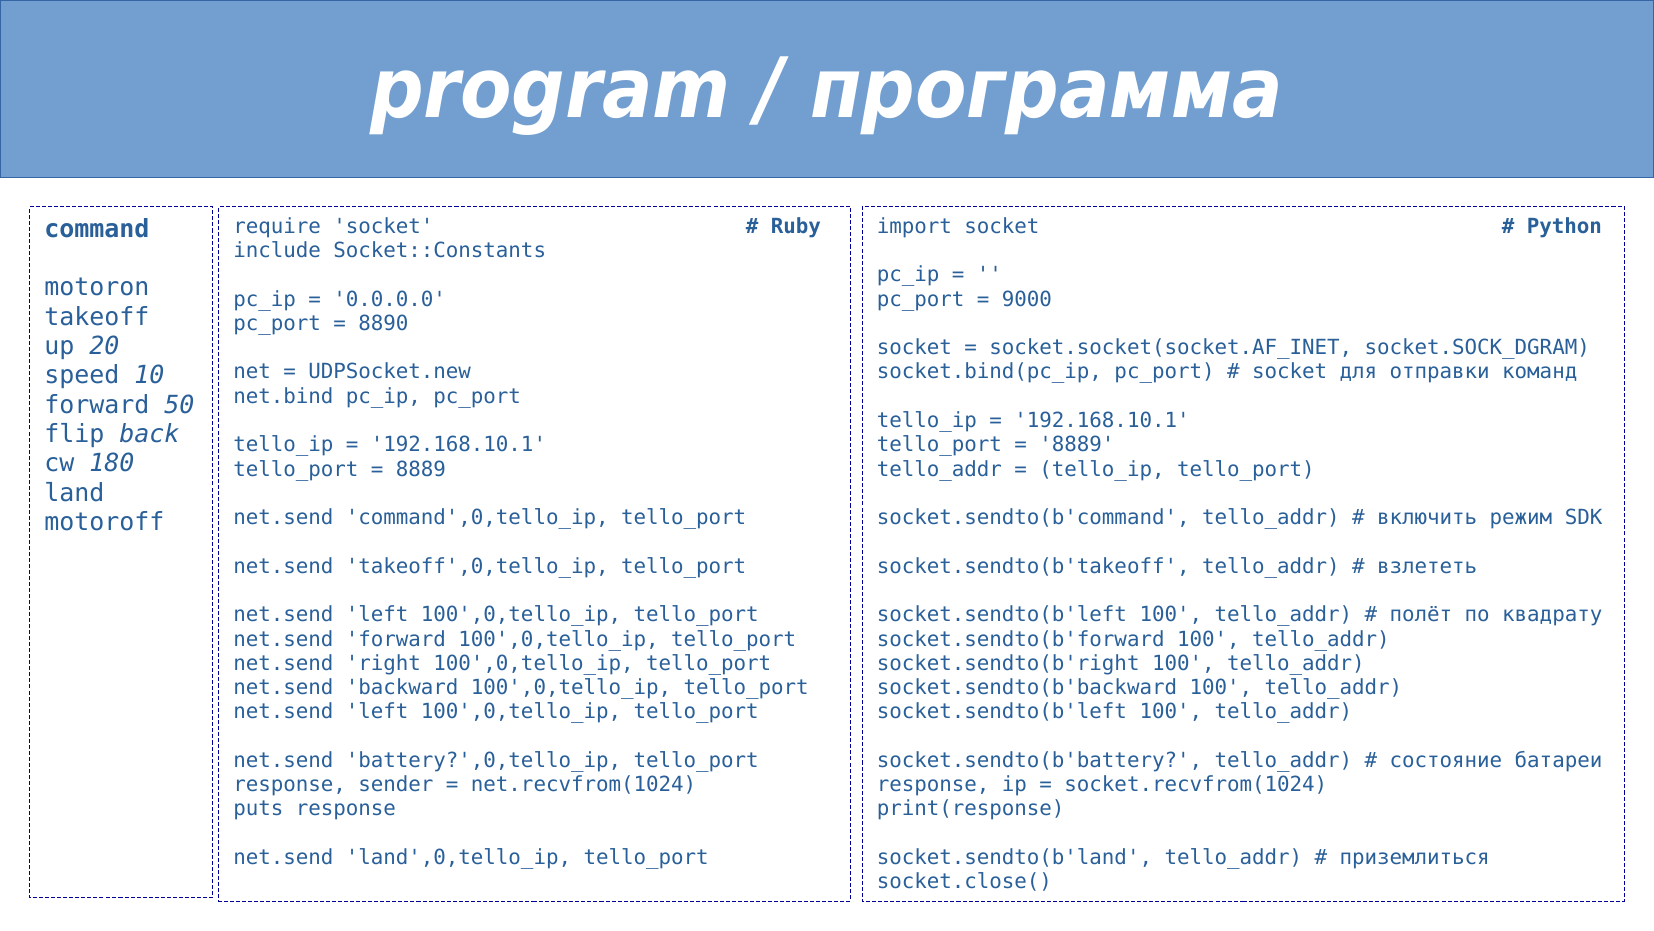

program / программа
command
motoron
takeoff
up 20
speed 10
forward 50
flip back
cw 180
land
motoroff
require 'socket' # Ruby
include Socket::Constants
pc_ip = '0.0.0.0'
pc_port = 8890
net = UDPSocket.new
net.bind pc_ip, pc_port
tello_ip = '192.168.10.1'
tello_port = 8889
net.send 'command',0,tello_ip, tello_port
net.send 'takeoff',0,tello_ip, tello_port
net.send 'left 100',0,tello_ip, tello_port
net.send 'forward 100',0,tello_ip, tello_port
net.send 'right 100',0,tello_ip, tello_port
net.send 'backward 100',0,tello_ip, tello_port
net.send 'left 100',0,tello_ip, tello_port
net.send 'battery?',0,tello_ip, tello_port
response, sender = net.recvfrom(1024)
puts response
net.send 'land',0,tello_ip, tello_port
import socket # Python
pc_ip = ''
pc_port = 9000
socket = socket.socket(socket.AF_INET, socket.SOCK_DGRAM)
socket.bind(pc_ip, pc_port) # socket для отправки команд
tello_ip = '192.168.10.1'
tello_port = '8889'
tello_addr = (tello_ip, tello_port)
socket.sendto(b'command', tello_addr) # включить режим SDK
socket.sendto(b'takeoff', tello_addr) # взлететь
socket.sendto(b'left 100', tello_addr) # полёт по квадрату
socket.sendto(b'forward 100', tello_addr)
socket.sendto(b'right 100', tello_addr)
socket.sendto(b'backward 100', tello_addr)
socket.sendto(b'left 100', tello_addr)
socket.sendto(b'battery?', tello_addr) # состояние батареи
response, ip = socket.recvfrom(1024)
print(response)
socket.sendto(b'land', tello_addr) # приземлиться
socket.close()